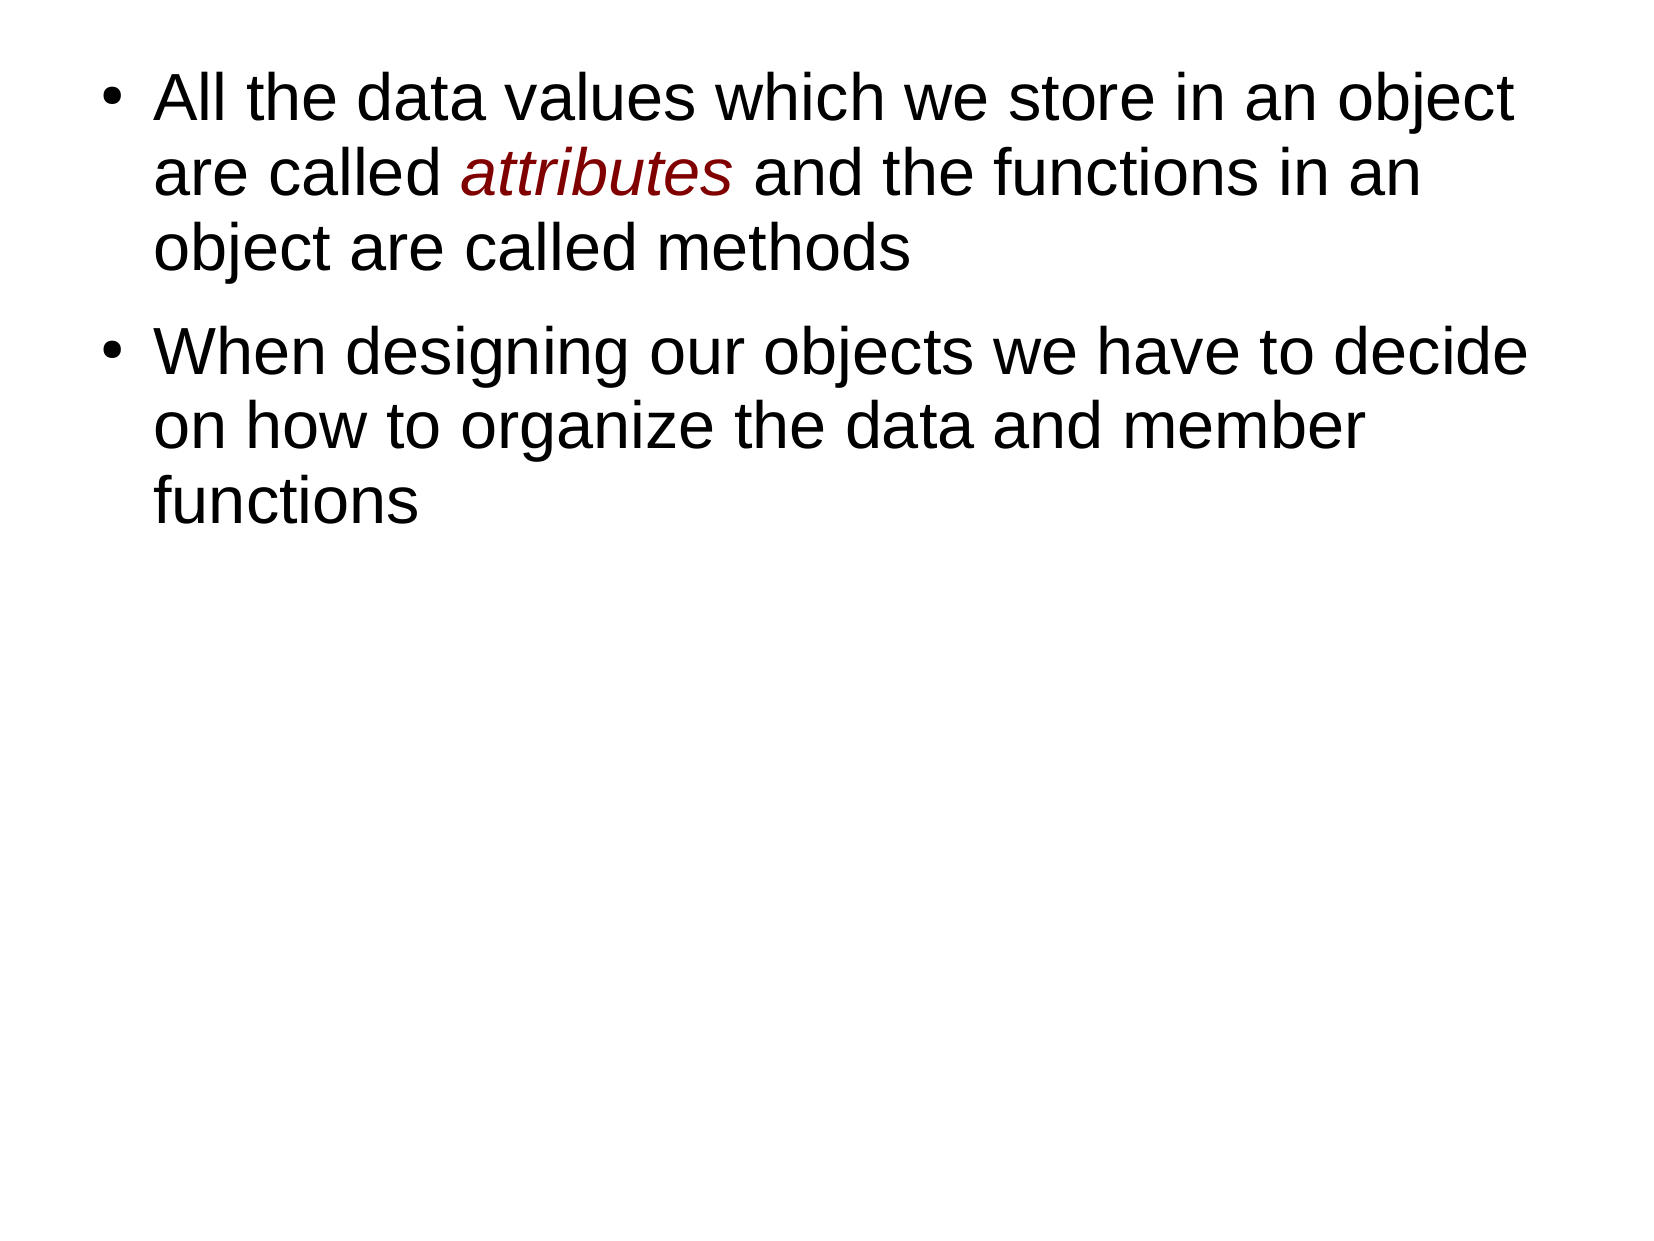

# All the data values which we store in an object are called attributes and the functions in an object are called methods
When designing our objects we have to decide on how to organize the data and member functions